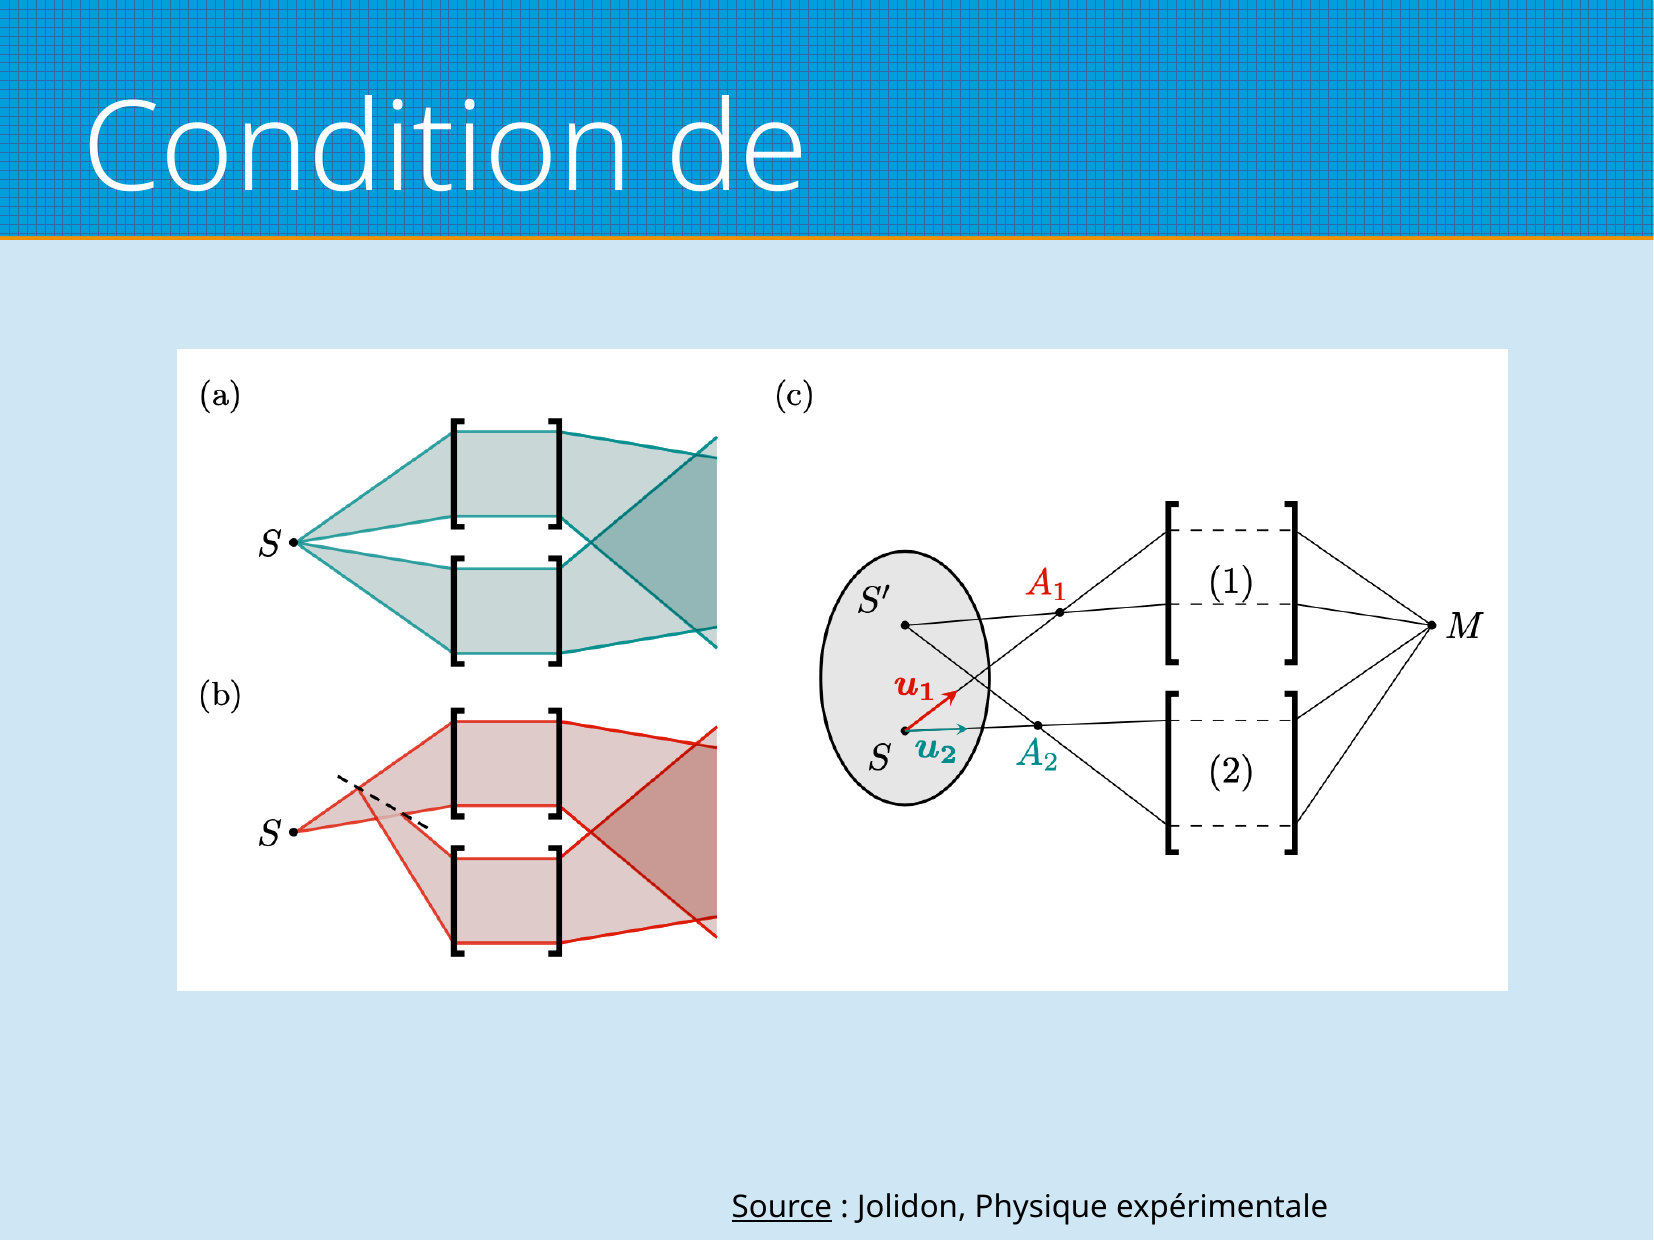

# Condition de
Source : Jolidon, Physique expérimentale